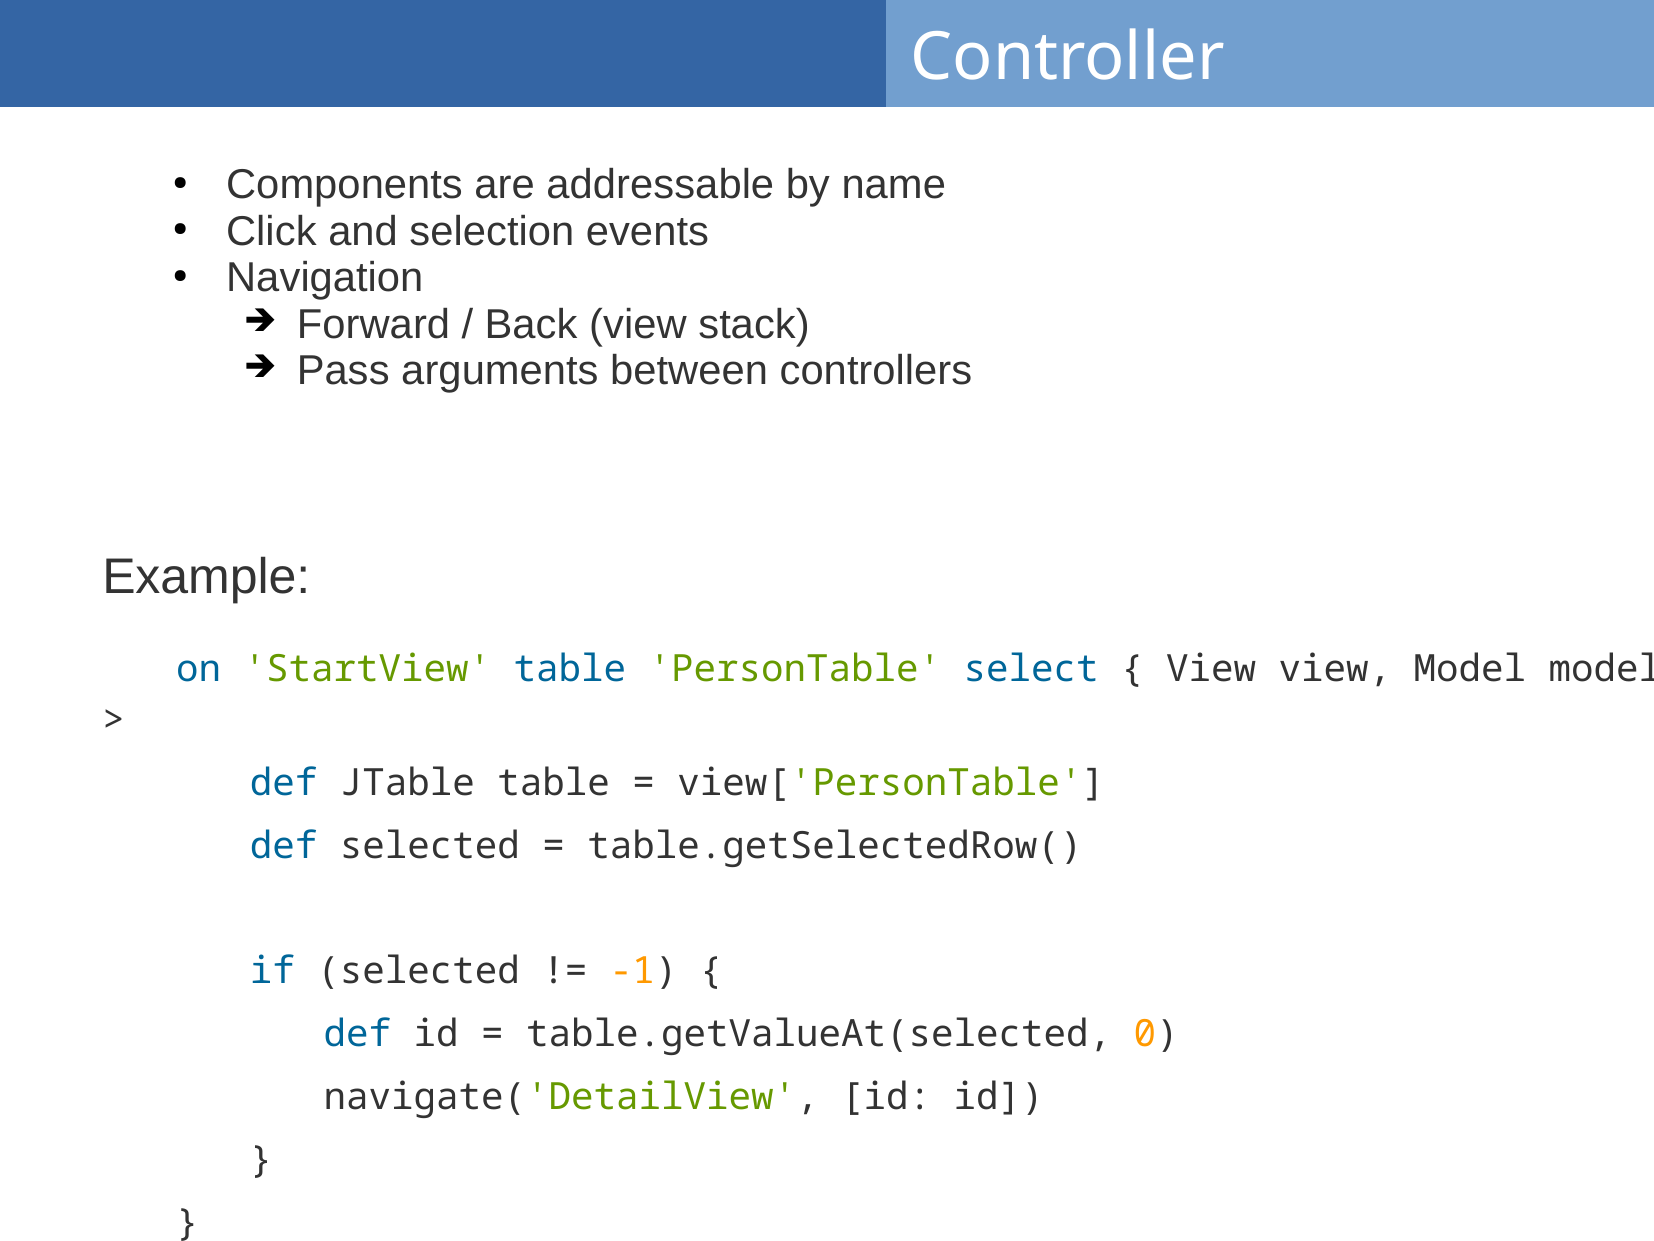

# Controller
Components are addressable by name
Click and selection events
Navigation
Forward / Back (view stack)
Pass arguments between controllers
Example:
	on 'StartView' table 'PersonTable' select { View view, Model model ->
		def JTable table = view['PersonTable']
		def selected = table.getSelectedRow()
		if (selected != -1) {
			def id = table.getValueAt(selected, 0)
			navigate('DetailView', [id: id])
		}
	}